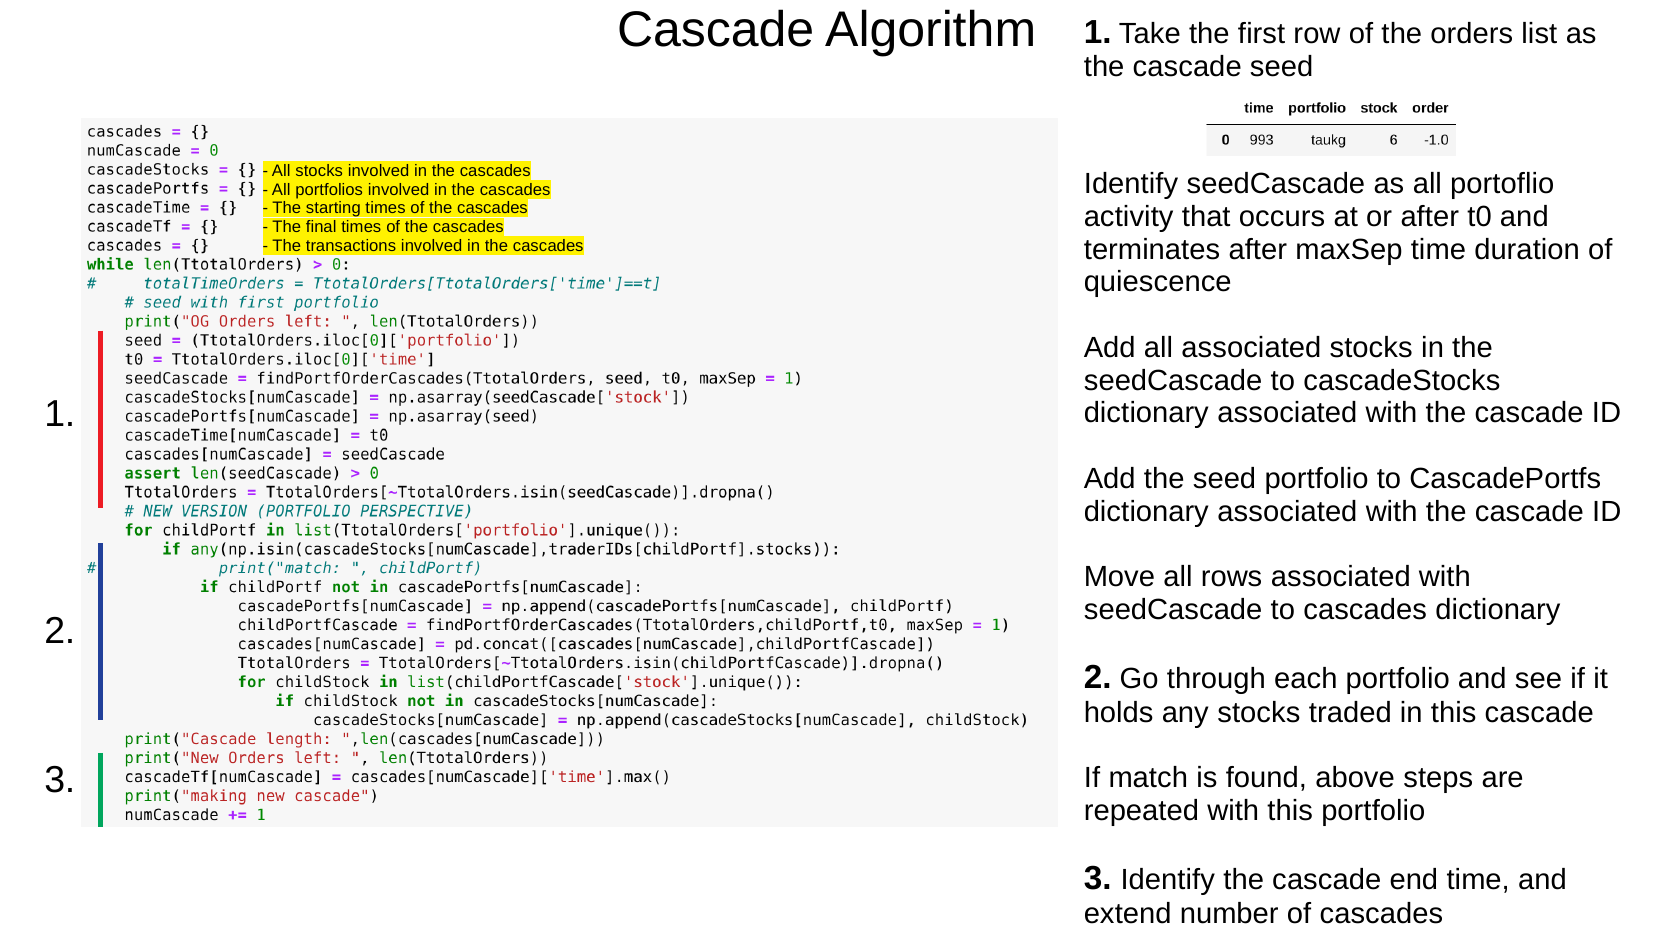

# Cascade Algorithm
1. Take the first row of the orders list as the cascade seed
Identify seedCascade as all portoflio activity that occurs at or after t0 and terminates after maxSep time duration of quiescence
Add all associated stocks in the seedCascade to cascadeStocks dictionary associated with the cascade ID
Add the seed portfolio to CascadePortfs dictionary associated with the cascade ID
Move all rows associated with seedCascade to cascades dictionary
2. Go through each portfolio and see if it holds any stocks traded in this cascade
If match is found, above steps are repeated with this portfolio
3. Identify the cascade end time, and extend number of cascades
- All stocks involved in the cascades
- All portfolios involved in the cascades
- The starting times of the cascades
- The final times of the cascades
- The transactions involved in the cascades
1.
2.
3.